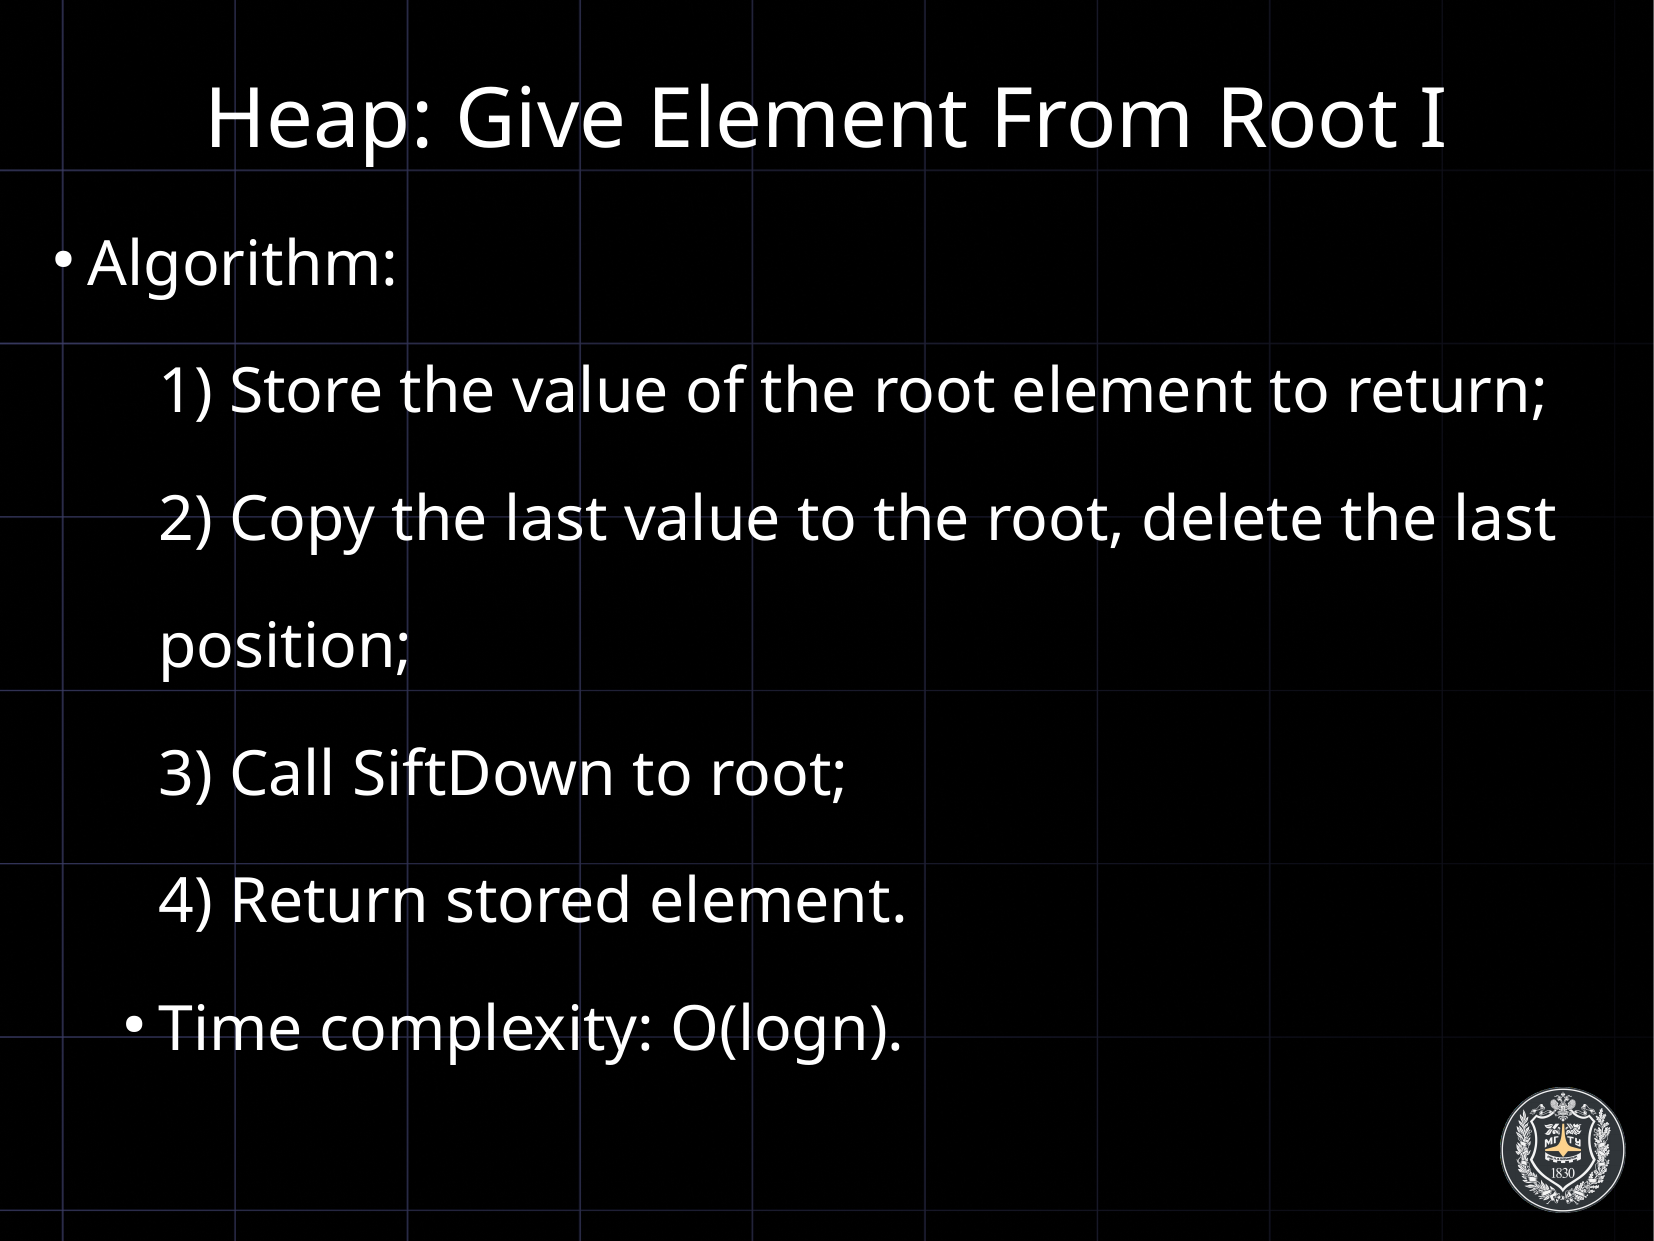

# Heap: Give Element From Root I
Algorithm:
1) Store the value of the root element to return;
2) Copy the last value to the root, delete the last position;
3) Call SiftDown to root;
4) Return stored element.
Time complexity: O(logn).